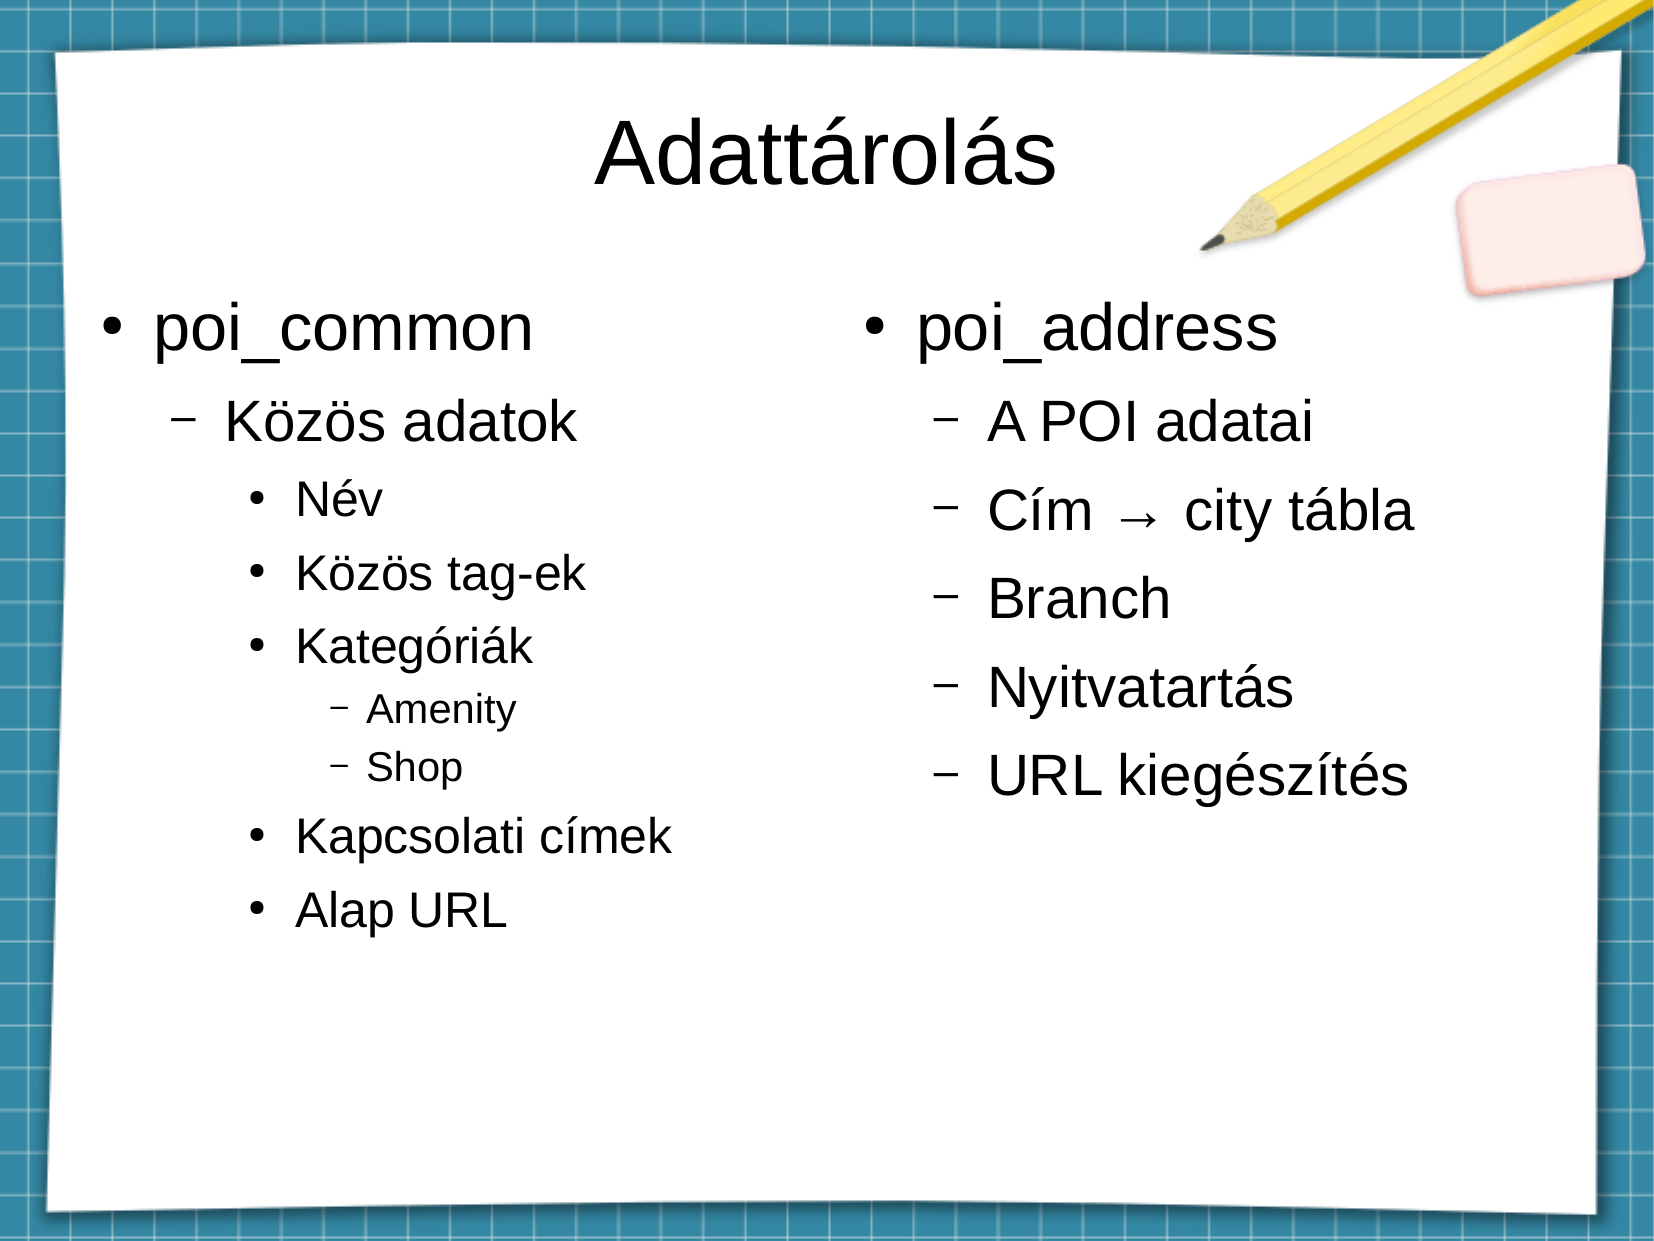

# Adattárolás
poi_common
Közös adatok
Név
Közös tag-ek
Kategóriák
Amenity
Shop
Kapcsolati címek
Alap URL
poi_address
A POI adatai
Cím → city tábla
Branch
Nyitvatartás
URL kiegészítés